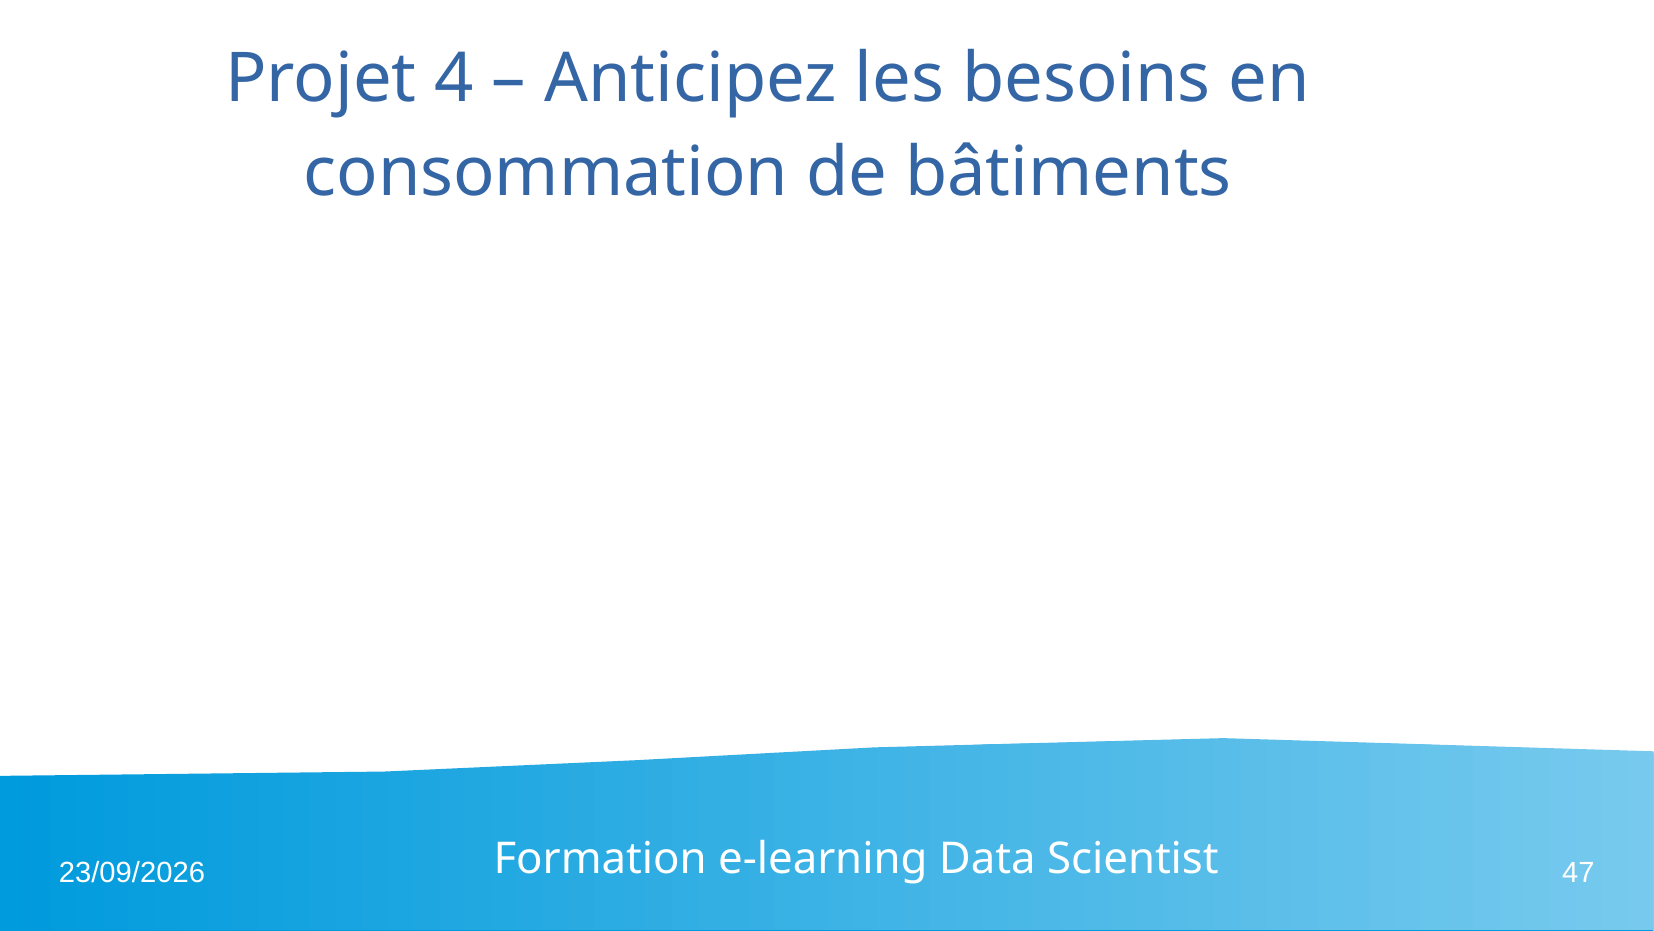

Projet 4 – Anticipez les besoins en consommation de bâtiments
# Formation e-learning Data Scientist